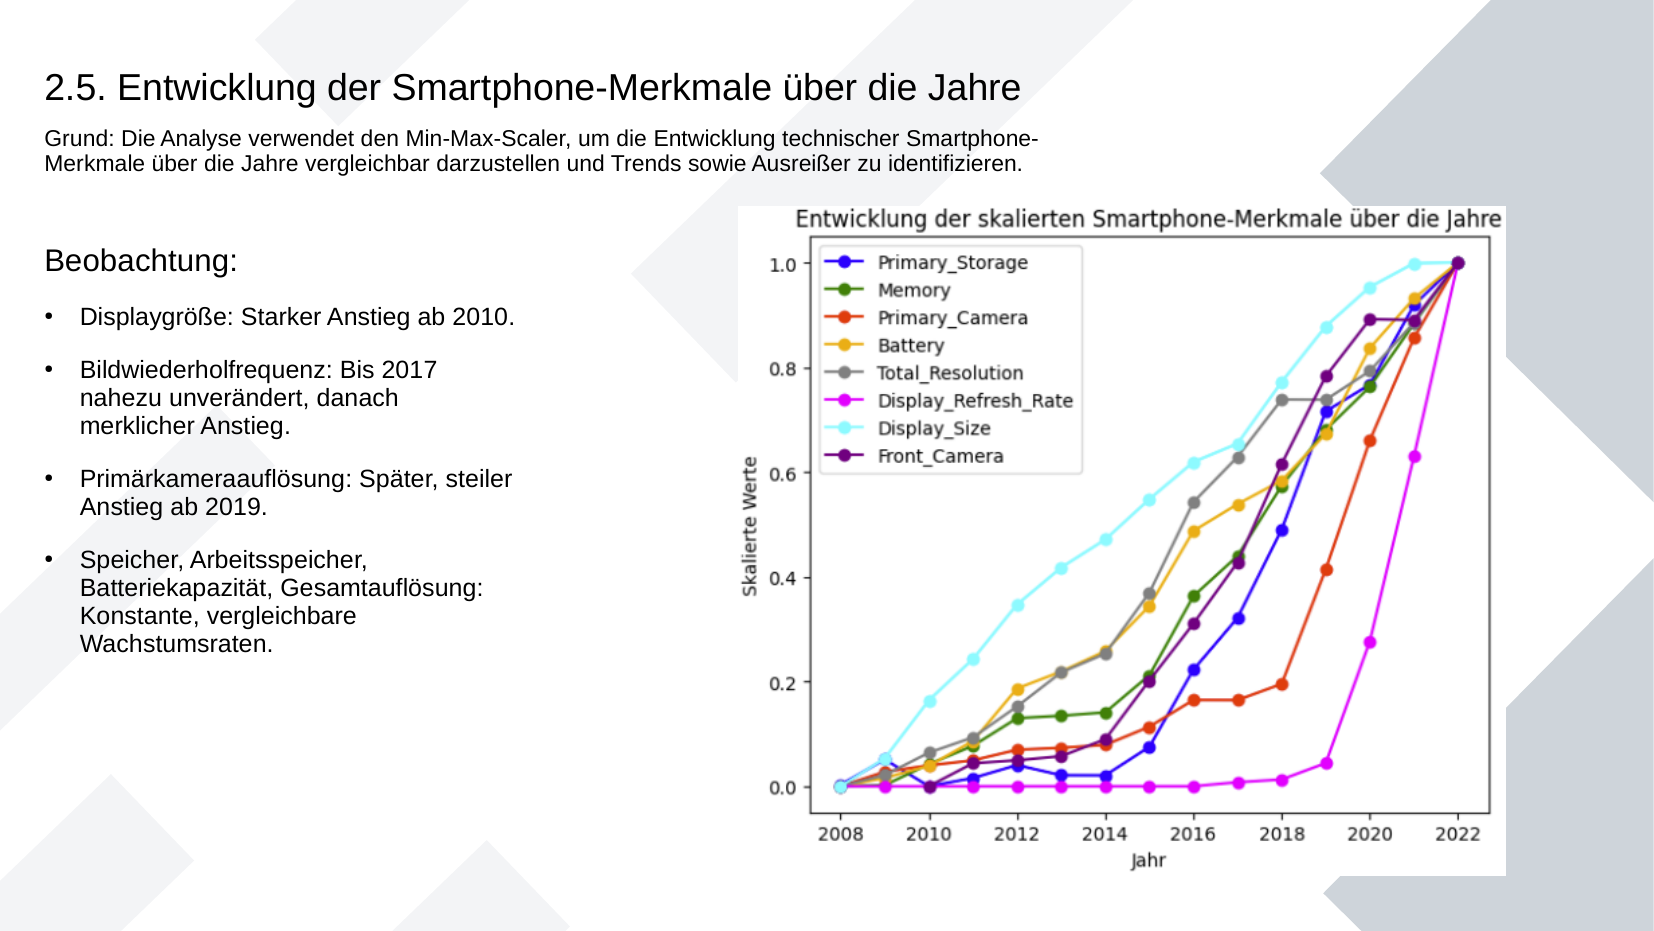

2.5. Entwicklung der Smartphone-Merkmale über die Jahre
Grund: Die Analyse verwendet den Min-Max-Scaler, um die Entwicklung technischer Smartphone-Merkmale über die Jahre vergleichbar darzustellen und Trends sowie Ausreißer zu identifizieren.
Beobachtung:
Displaygröße: Starker Anstieg ab 2010.
Bildwiederholfrequenz: Bis 2017 nahezu unverändert, danach merklicher Anstieg.
Primärkameraauflösung: Später, steiler Anstieg ab 2019.
Speicher, Arbeitsspeicher, Batteriekapazität, Gesamtauflösung: Konstante, vergleichbare Wachstumsraten.